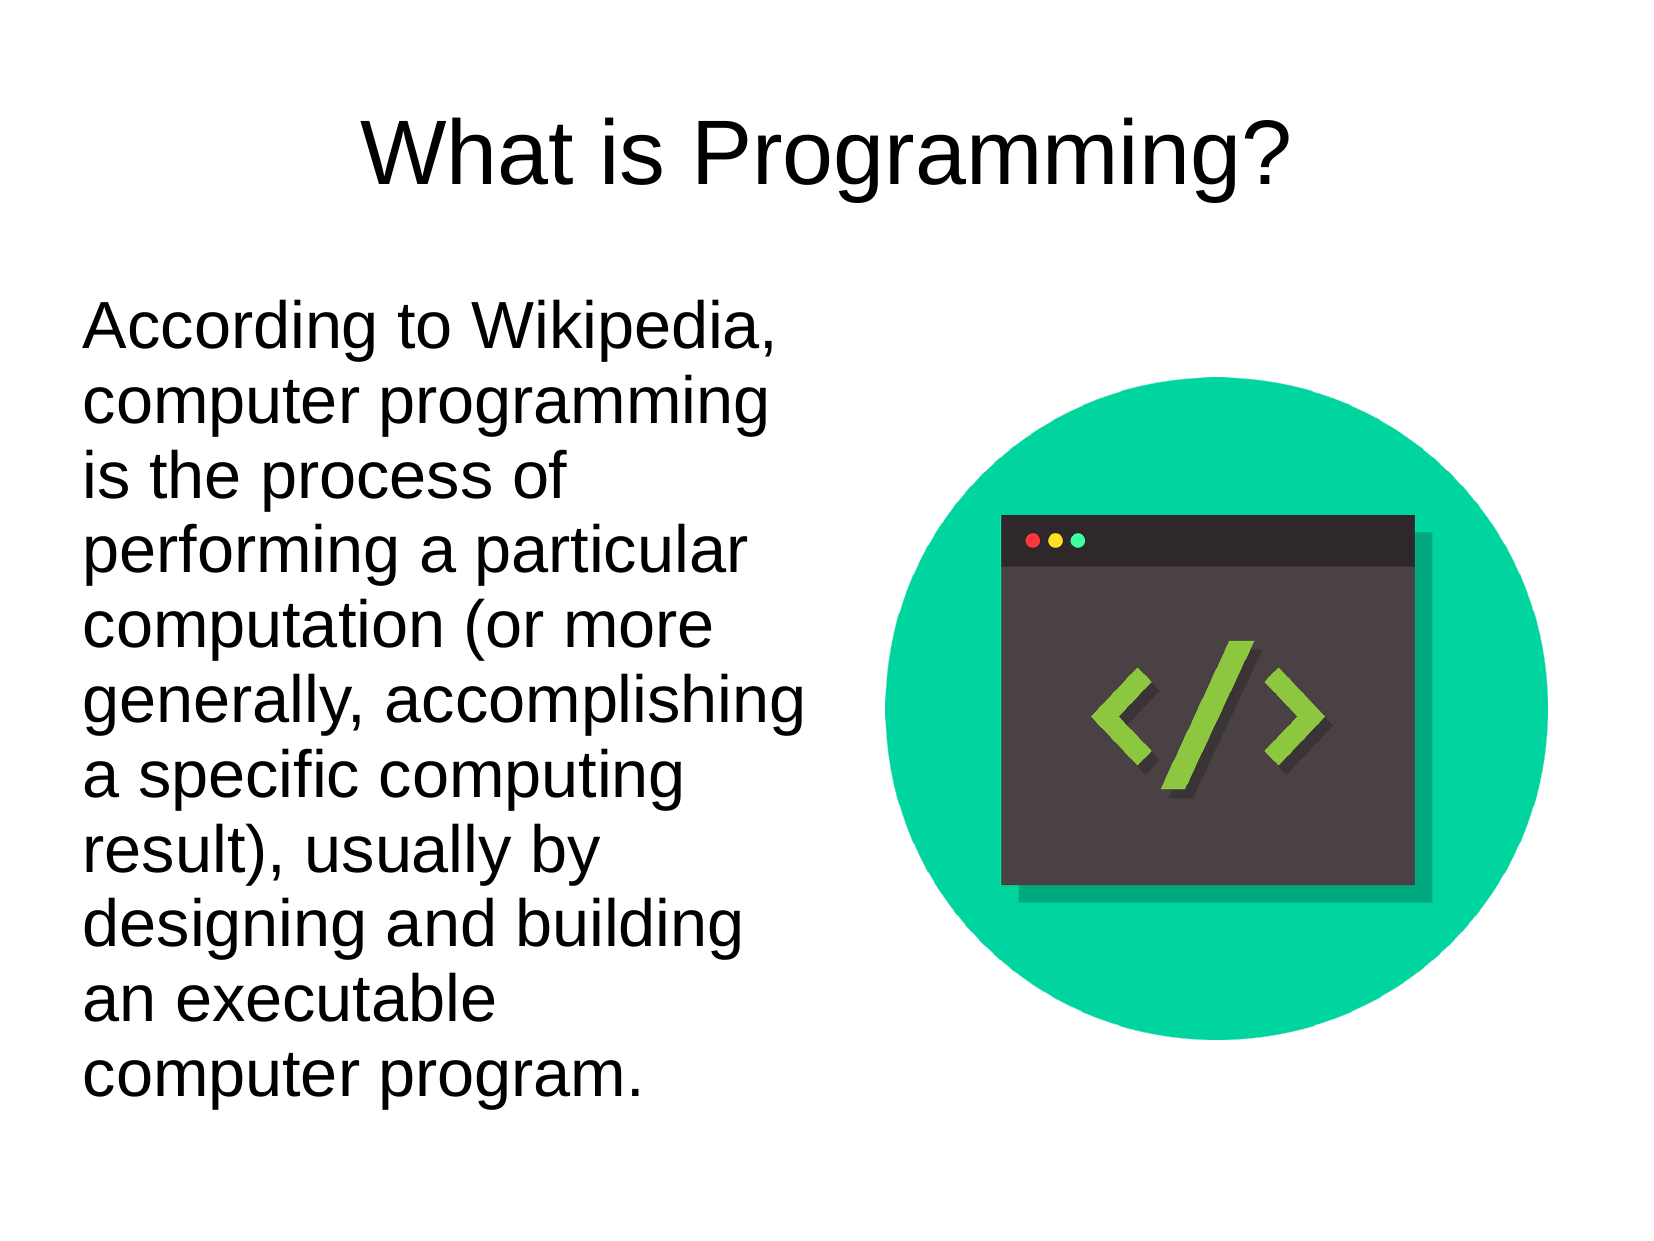

# What is Programming?
According to Wikipedia,
computer programming
is the process of
performing a particular
computation (or more
generally, accomplishing
a specific computing
result), usually by
designing and building
an executable
computer program.